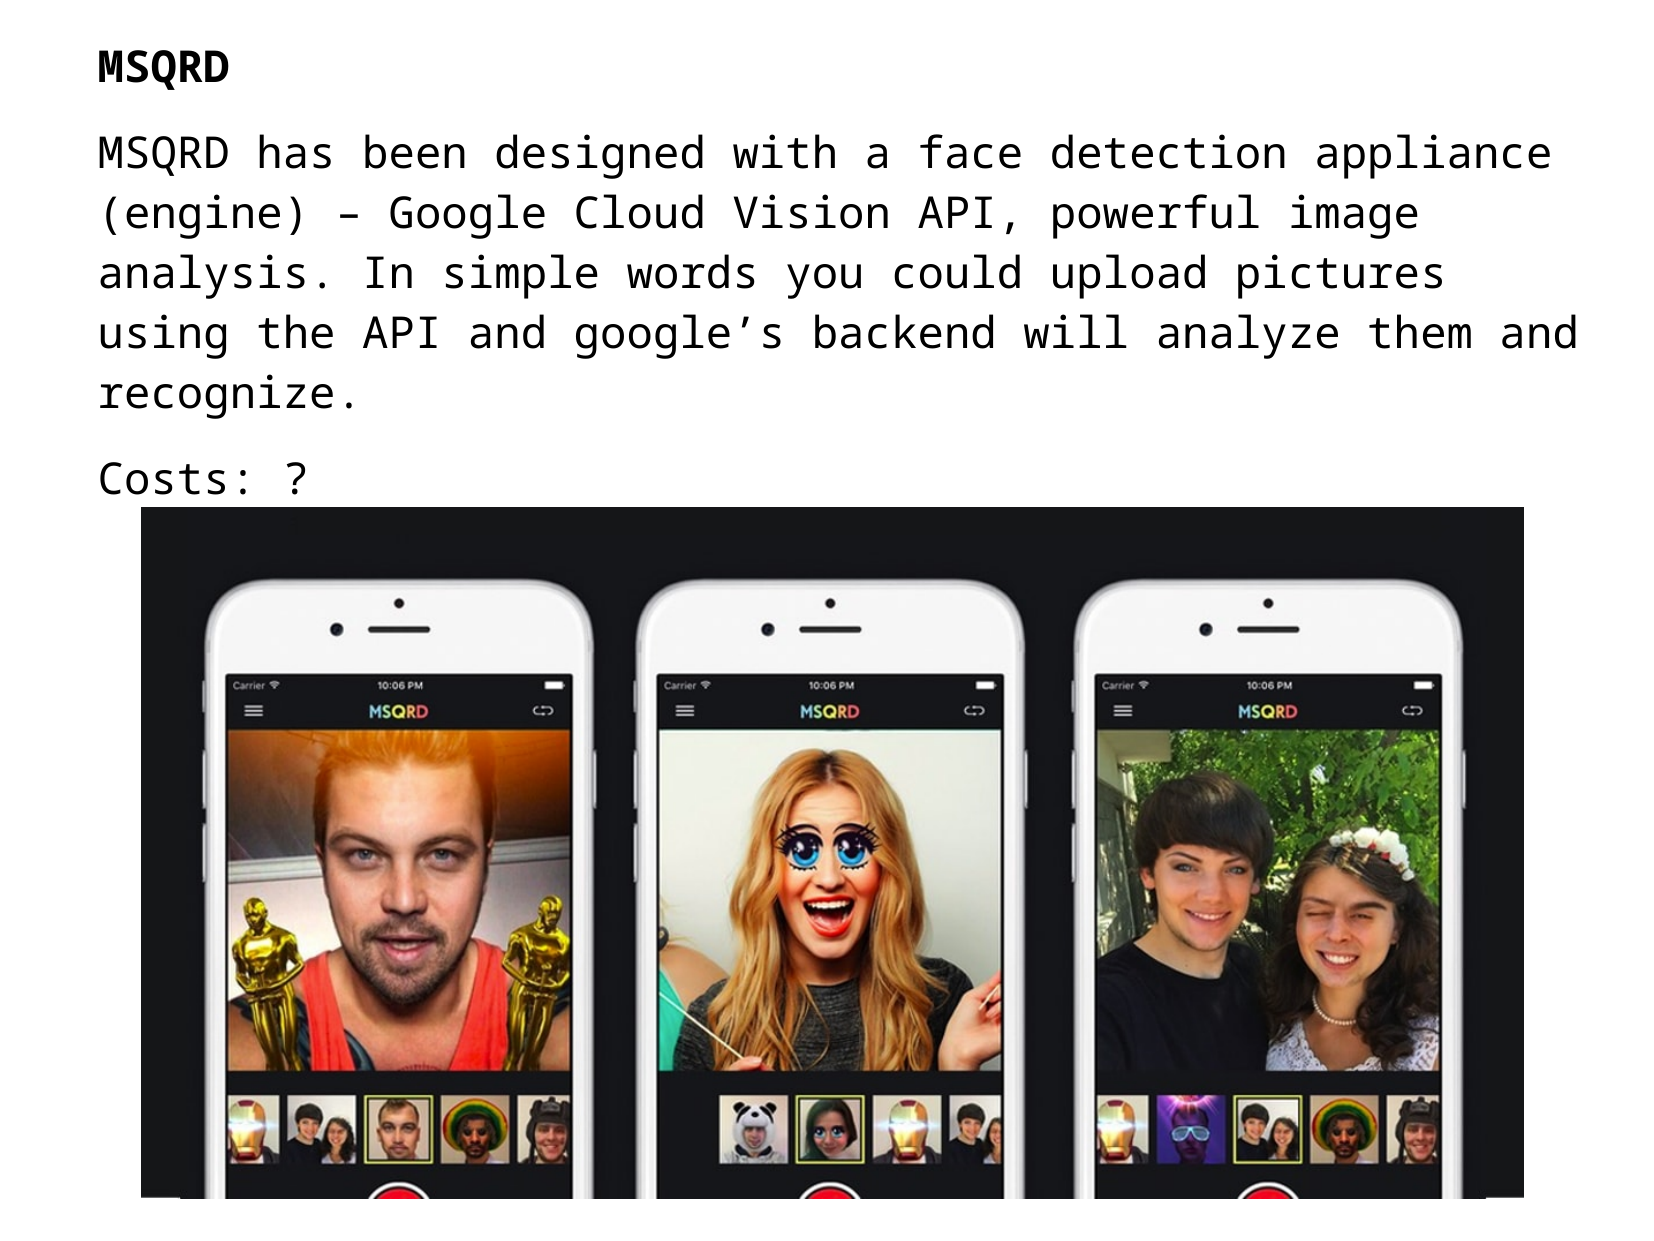

# MSQRD
MSQRD has been designed with a face detection appliance (engine) – Google Cloud Vision API, powerful image analysis. In simple words you could upload pictures using the API and google’s backend will analyze them and recognize.
Costs: ?